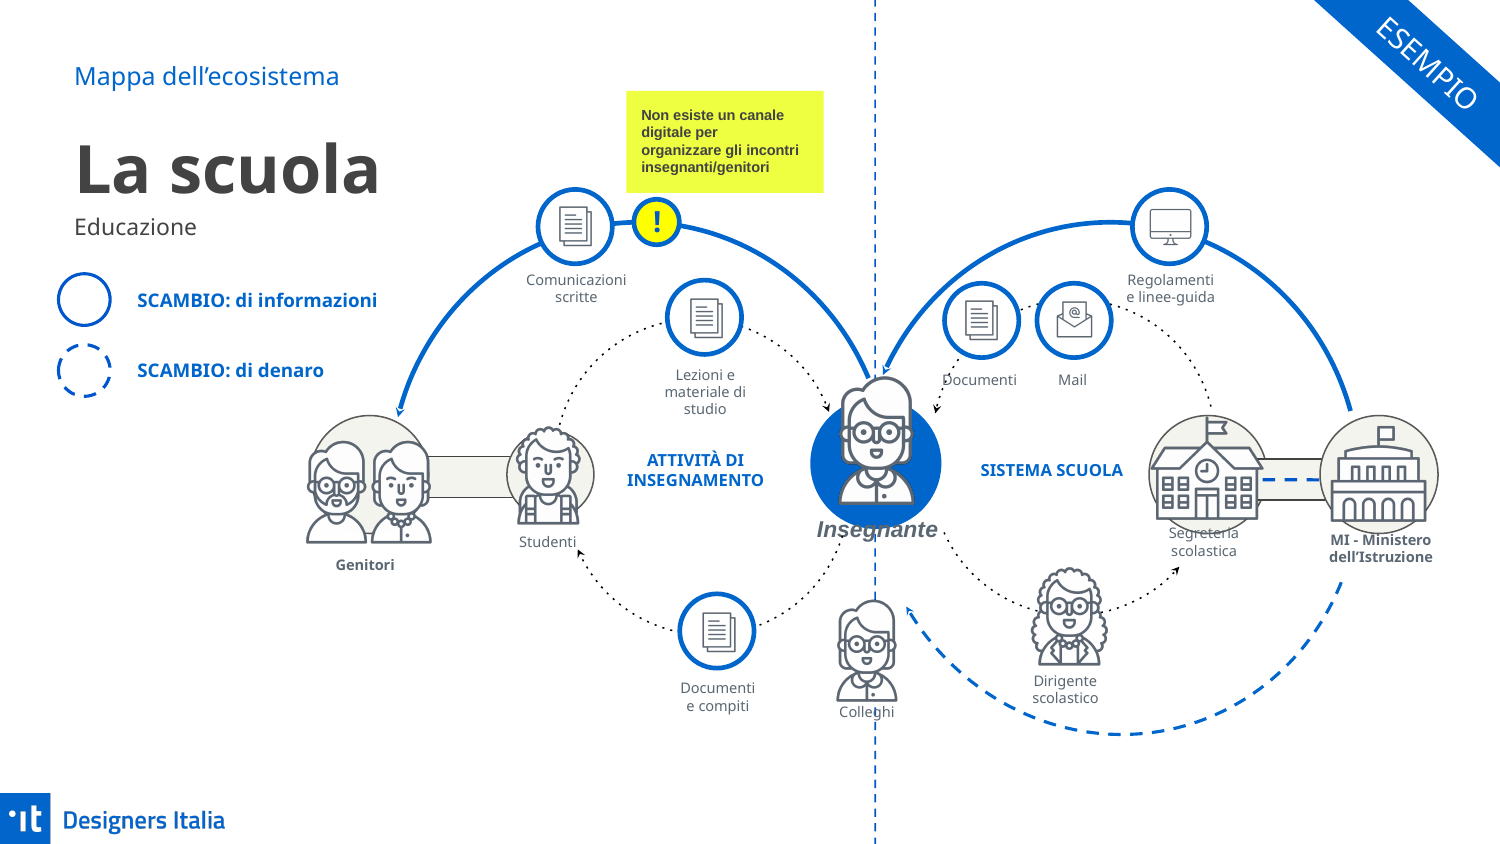

ESEMPIO
Mappa dell’ecosistema
Non esiste un canale digitale per
organizzare gli incontri insegnanti/genitori
La scuola
!
Educazione
Comunicazioni
scritte
Regolamenti
e linee-guida
Lezioni e materiale di studio
SCAMBIO: di informazioni
SCAMBIO: di denaro
Documenti
Mail
ATTIVITÀ DI INSEGNAMENTO
SISTEMA SCUOLA
Insegnante
MI - Ministero dell’Istruzione
Studenti
Segreteria scolastica
Genitori
Documenti
e compiti
Dirigente scolastico
Colleghi